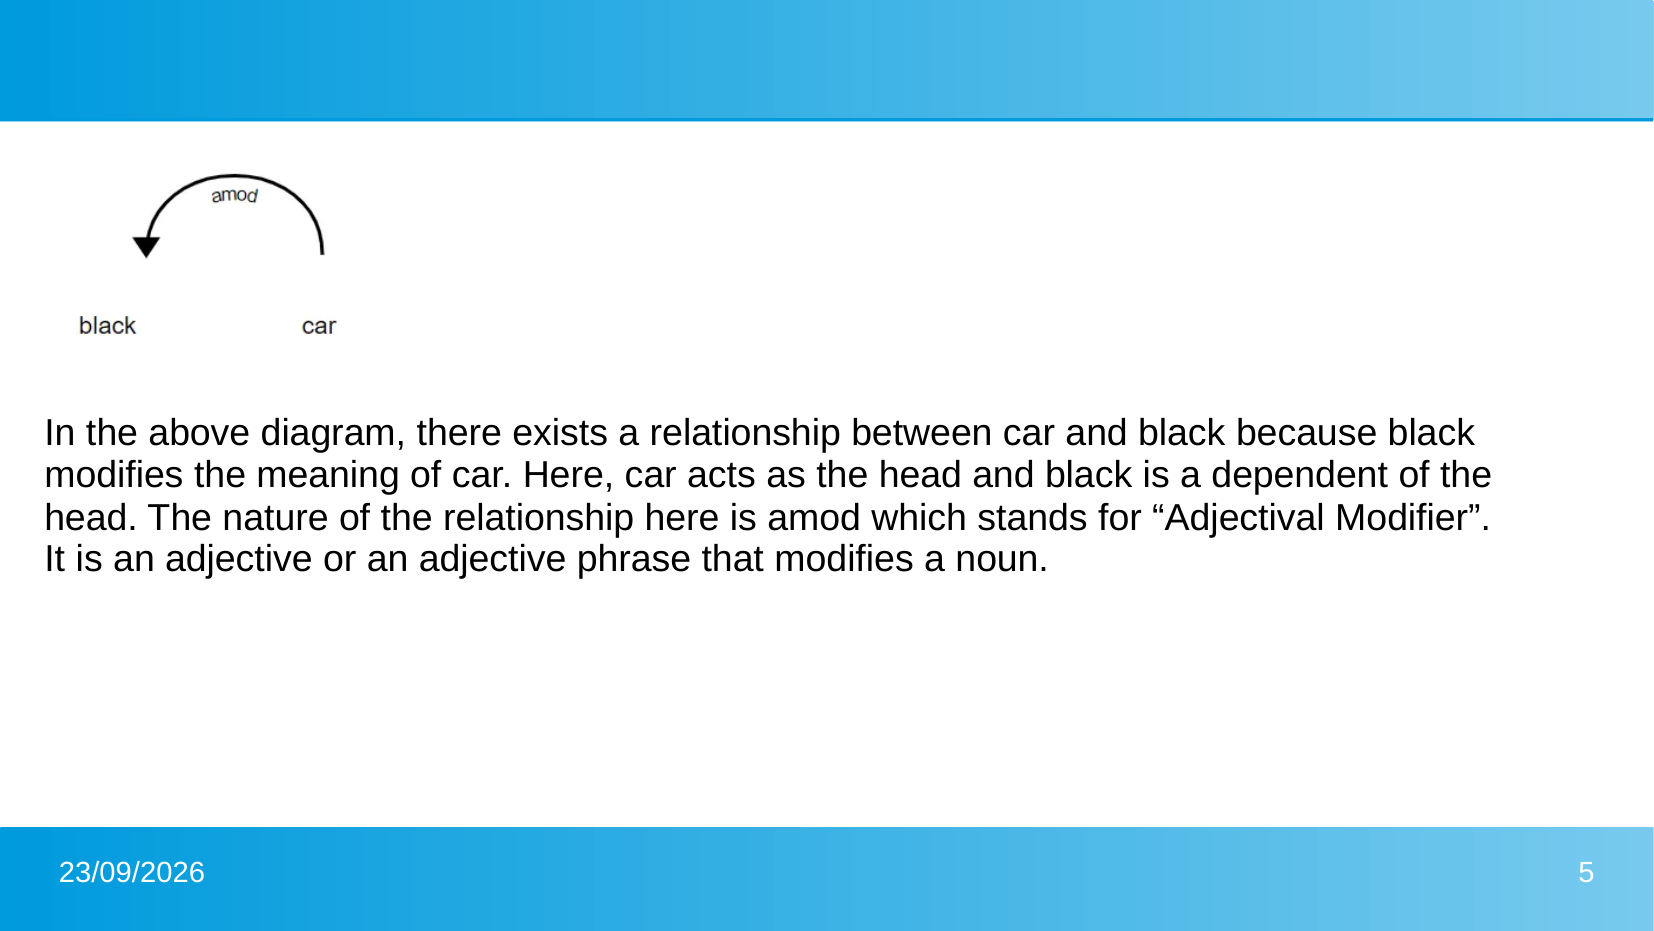

#
In the above diagram, there exists a relationship between car and black because black modifies the meaning of car. Here, car acts as the head and black is a dependent of the head. The nature of the relationship here is amod which stands for “Adjectival Modifier”. It is an adjective or an adjective phrase that modifies a noun.
5